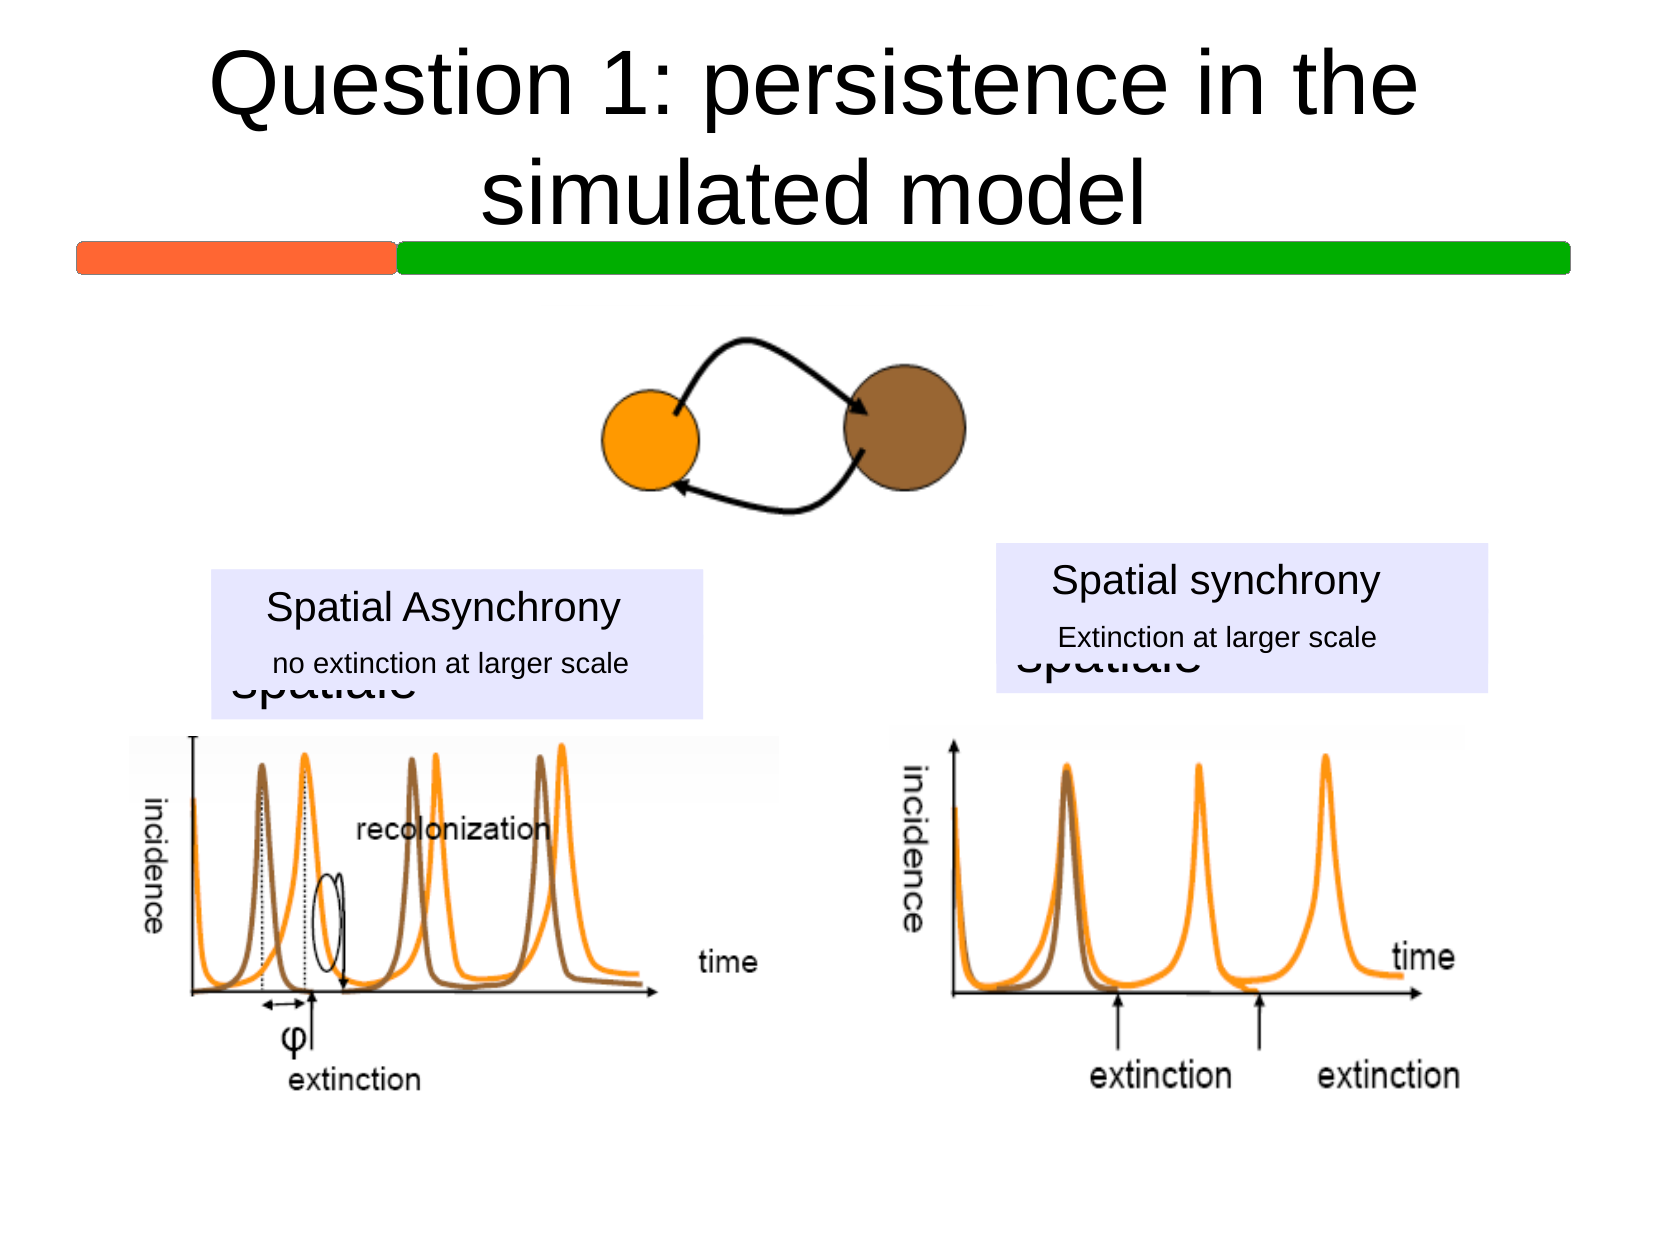

# Question 1: persistence in the simulated model
 Asynchronie spatiale
 Spatial synchrony
 Asynchronie spatiale
 Spatial Asynchrony
 Extinction at larger scale
 no extinction at larger scale